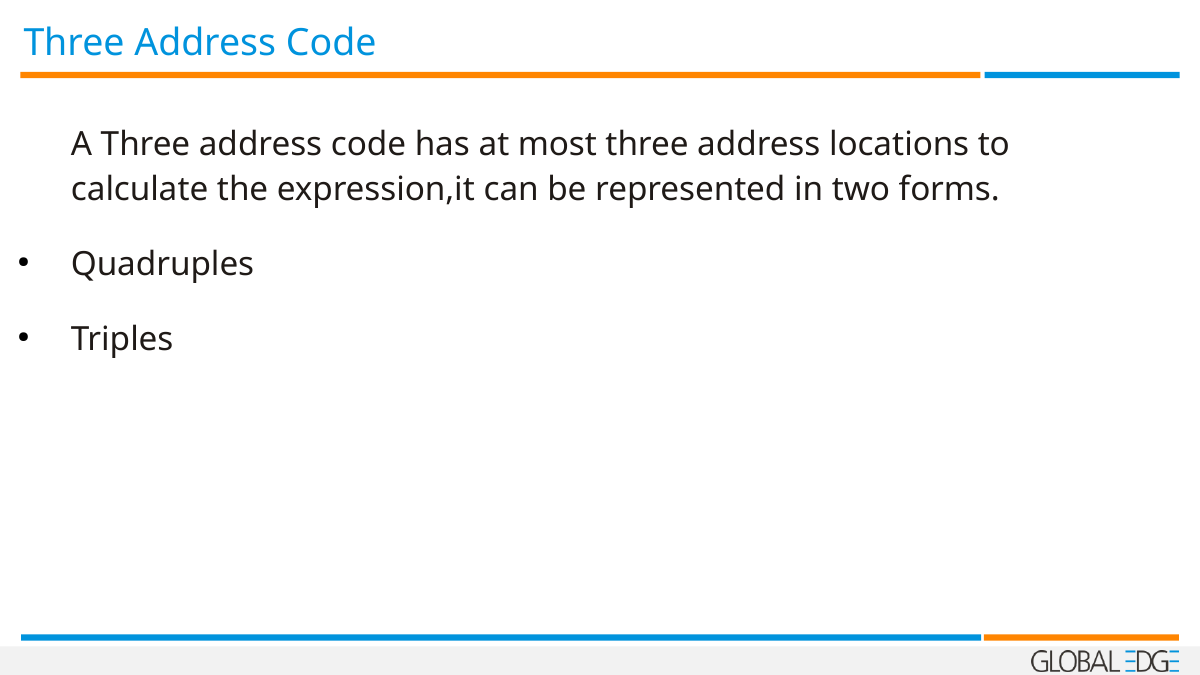

# Three Address Code
A Three address code has at most three address locations to calculate the expression,it can be represented in two forms.
Quadruples
Triples